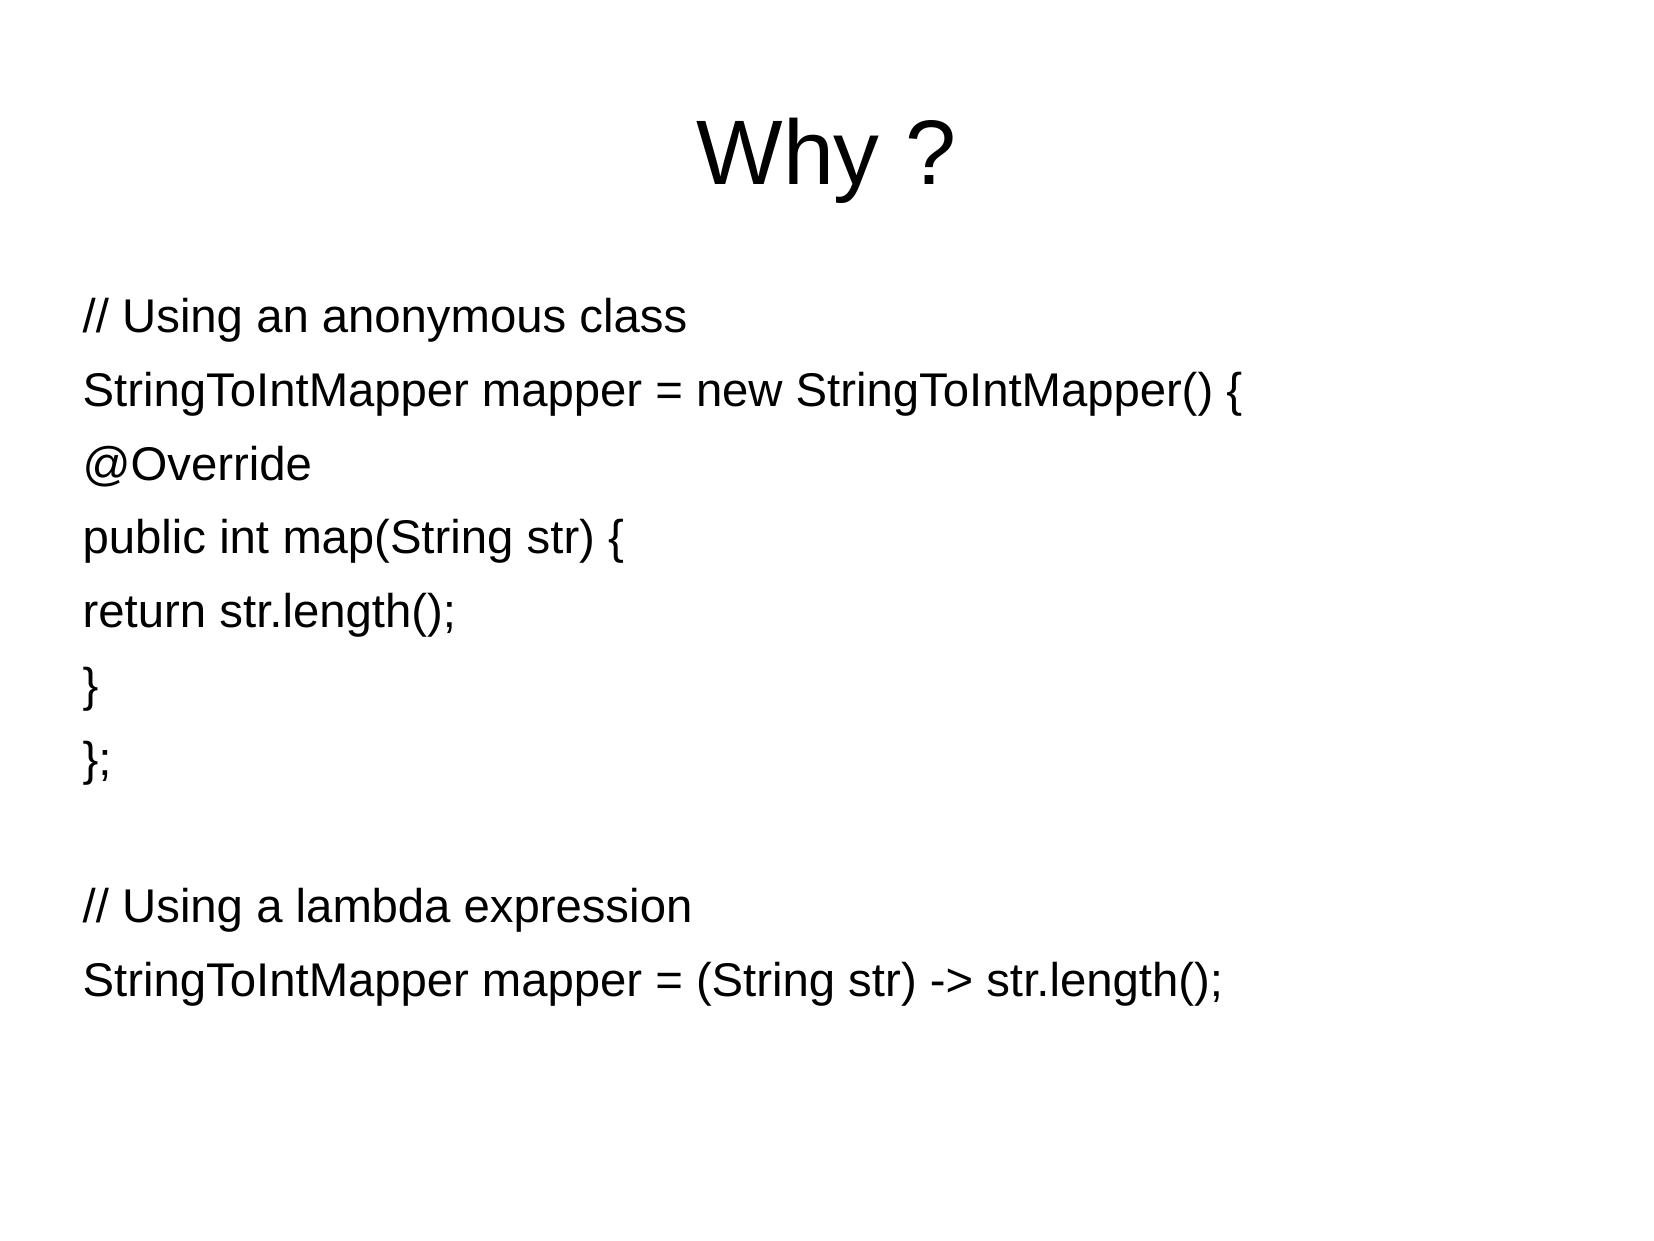

# Why ?
// Using an anonymous class
StringToIntMapper mapper = new StringToIntMapper() {
@Override
public int map(String str) {
return str.length();
}
};
// Using a lambda expression
StringToIntMapper mapper = (String str) -> str.length();